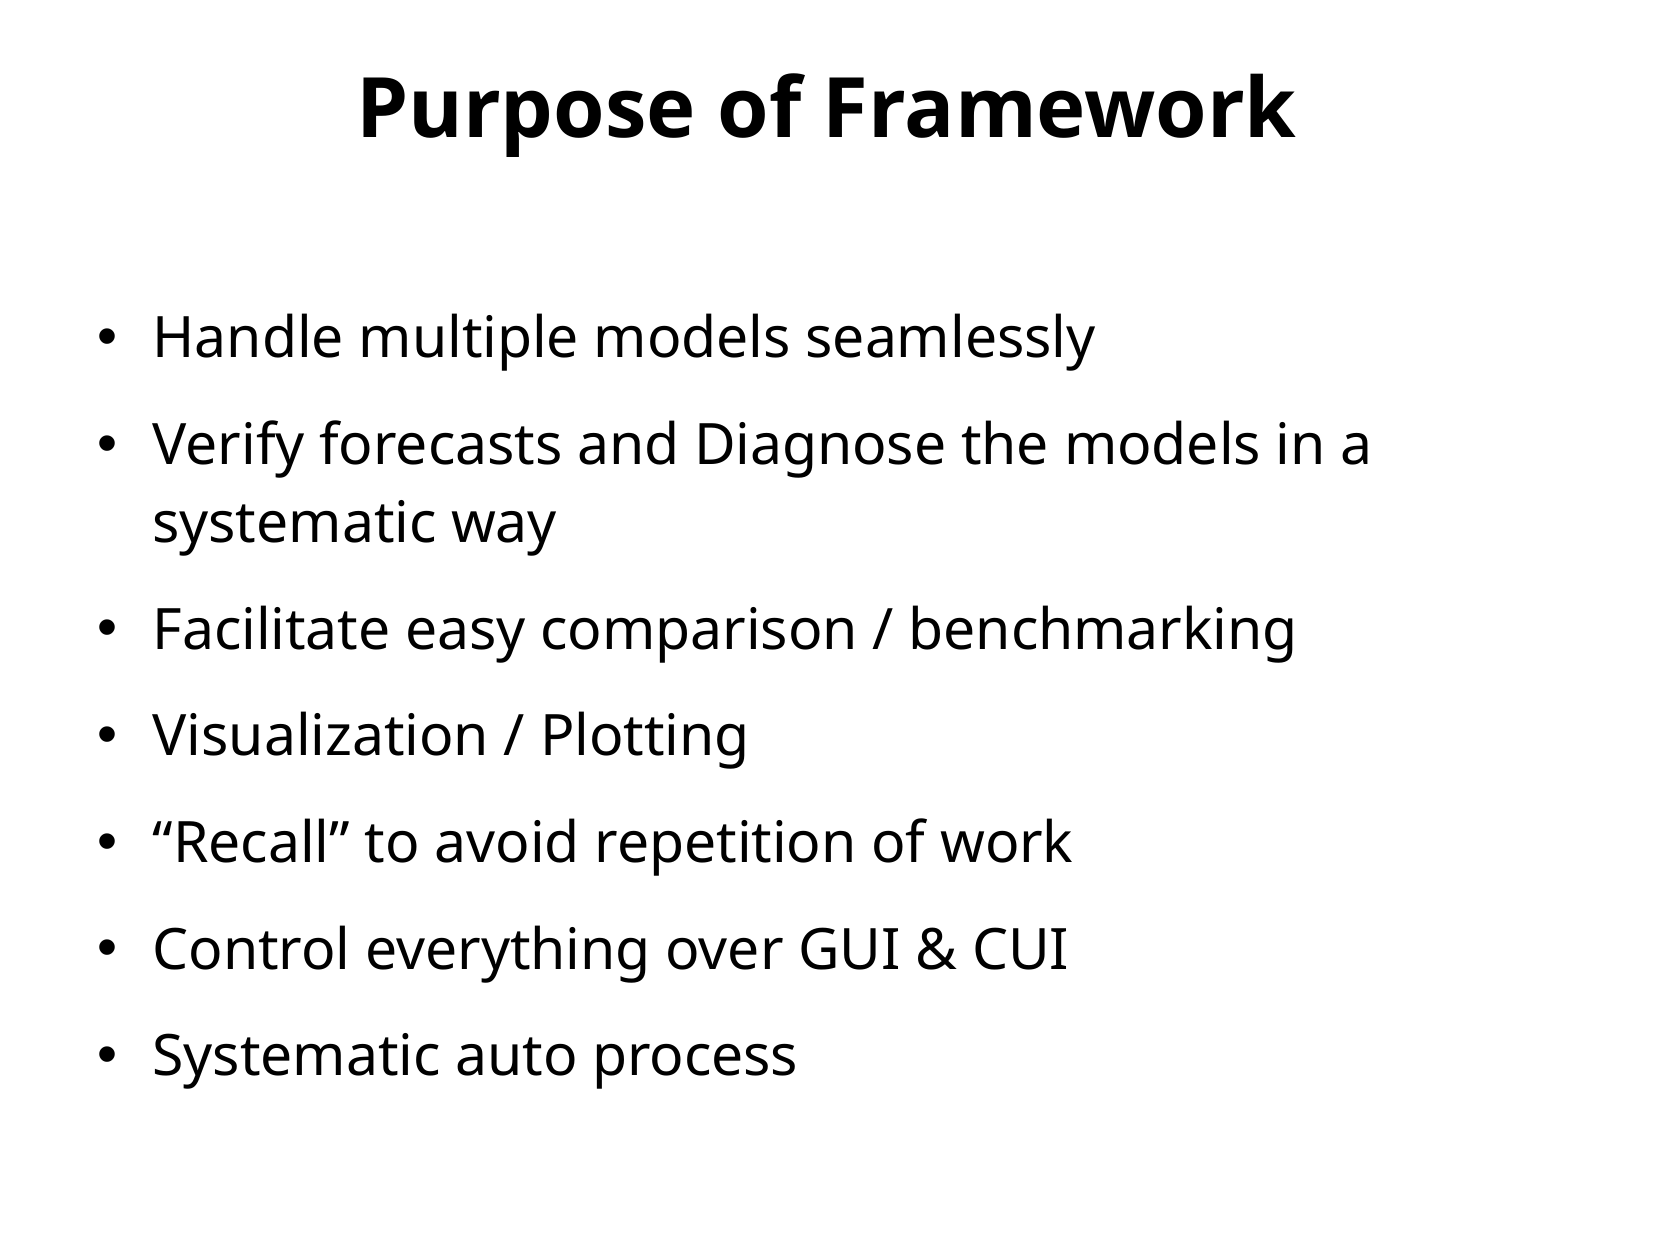

# Purpose of Framework
Handle multiple models seamlessly
Verify forecasts and Diagnose the models in a systematic way
Facilitate easy comparison / benchmarking
Visualization / Plotting
“Recall” to avoid repetition of work
Control everything over GUI & CUI
Systematic auto process